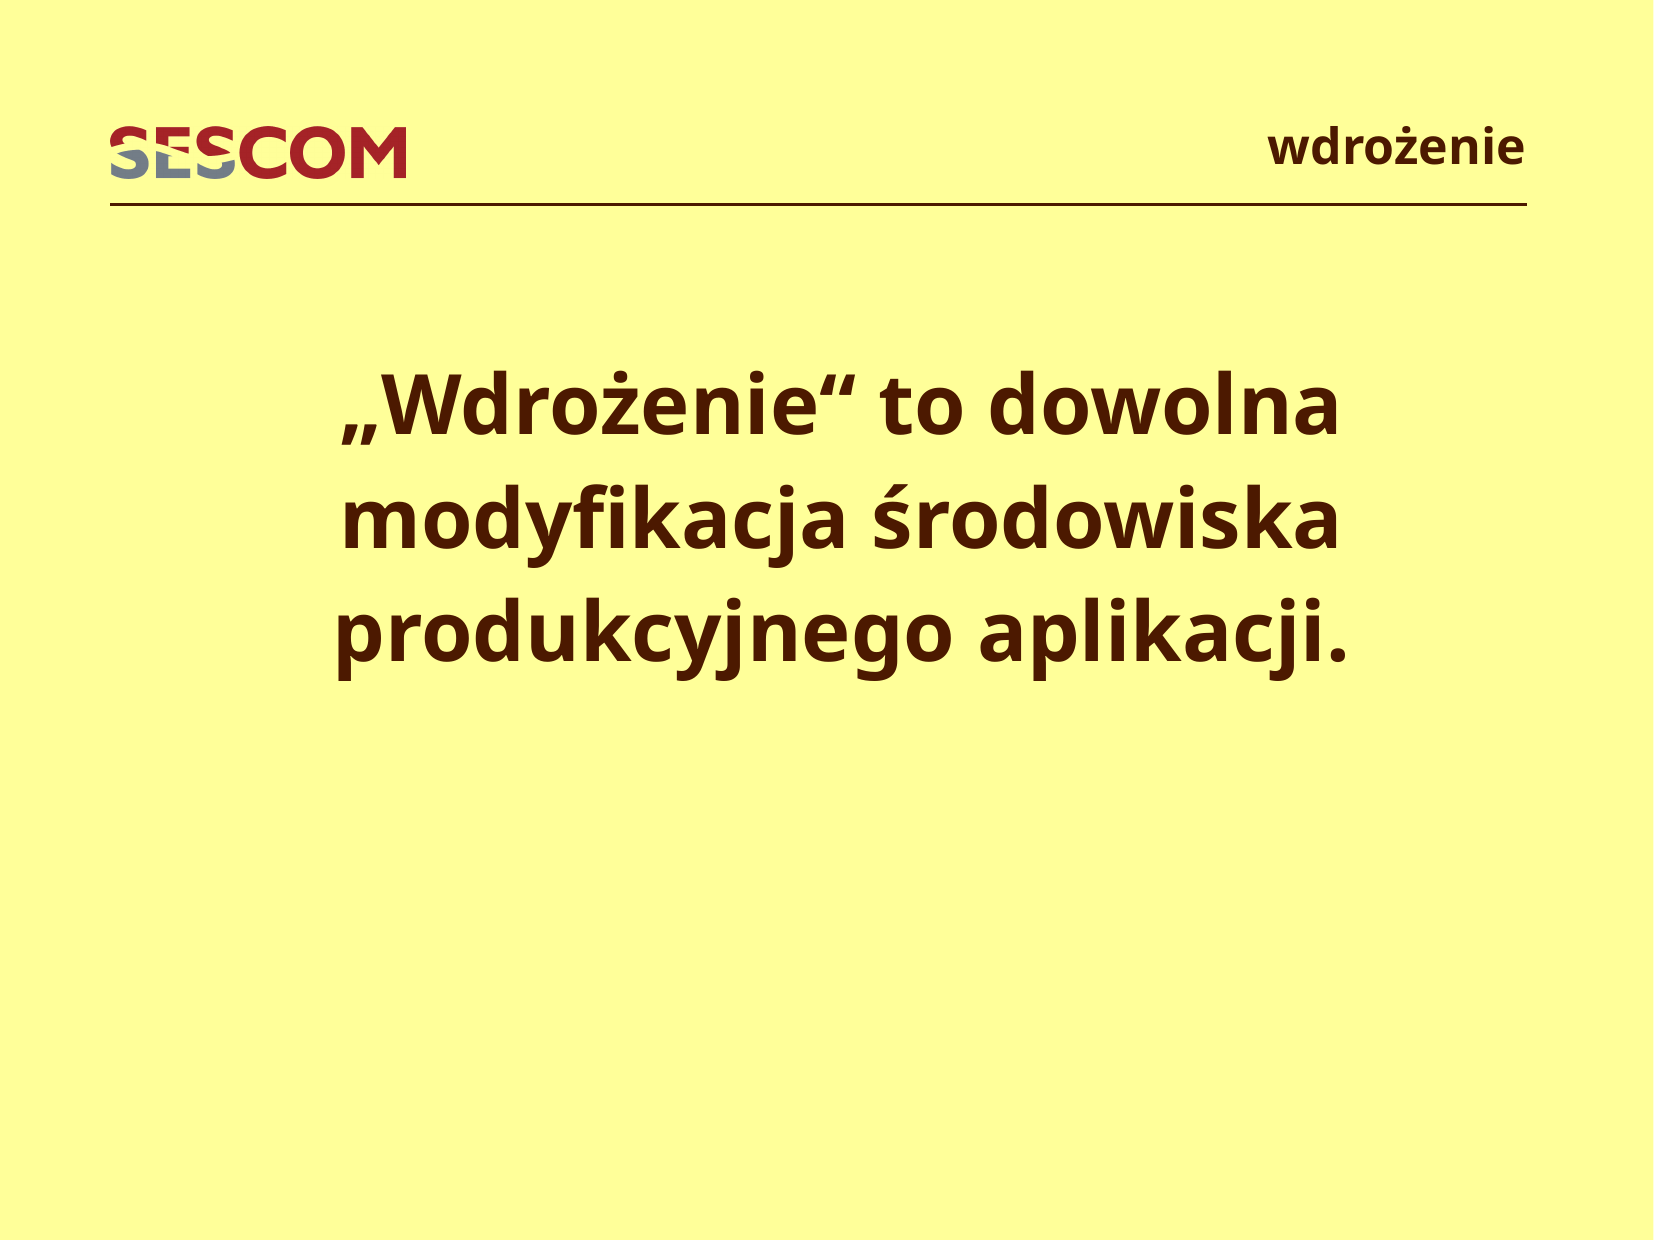

wdrożenie
„Wdrożenie“ to dowolna modyfikacja środowiska produkcyjnego aplikacji.